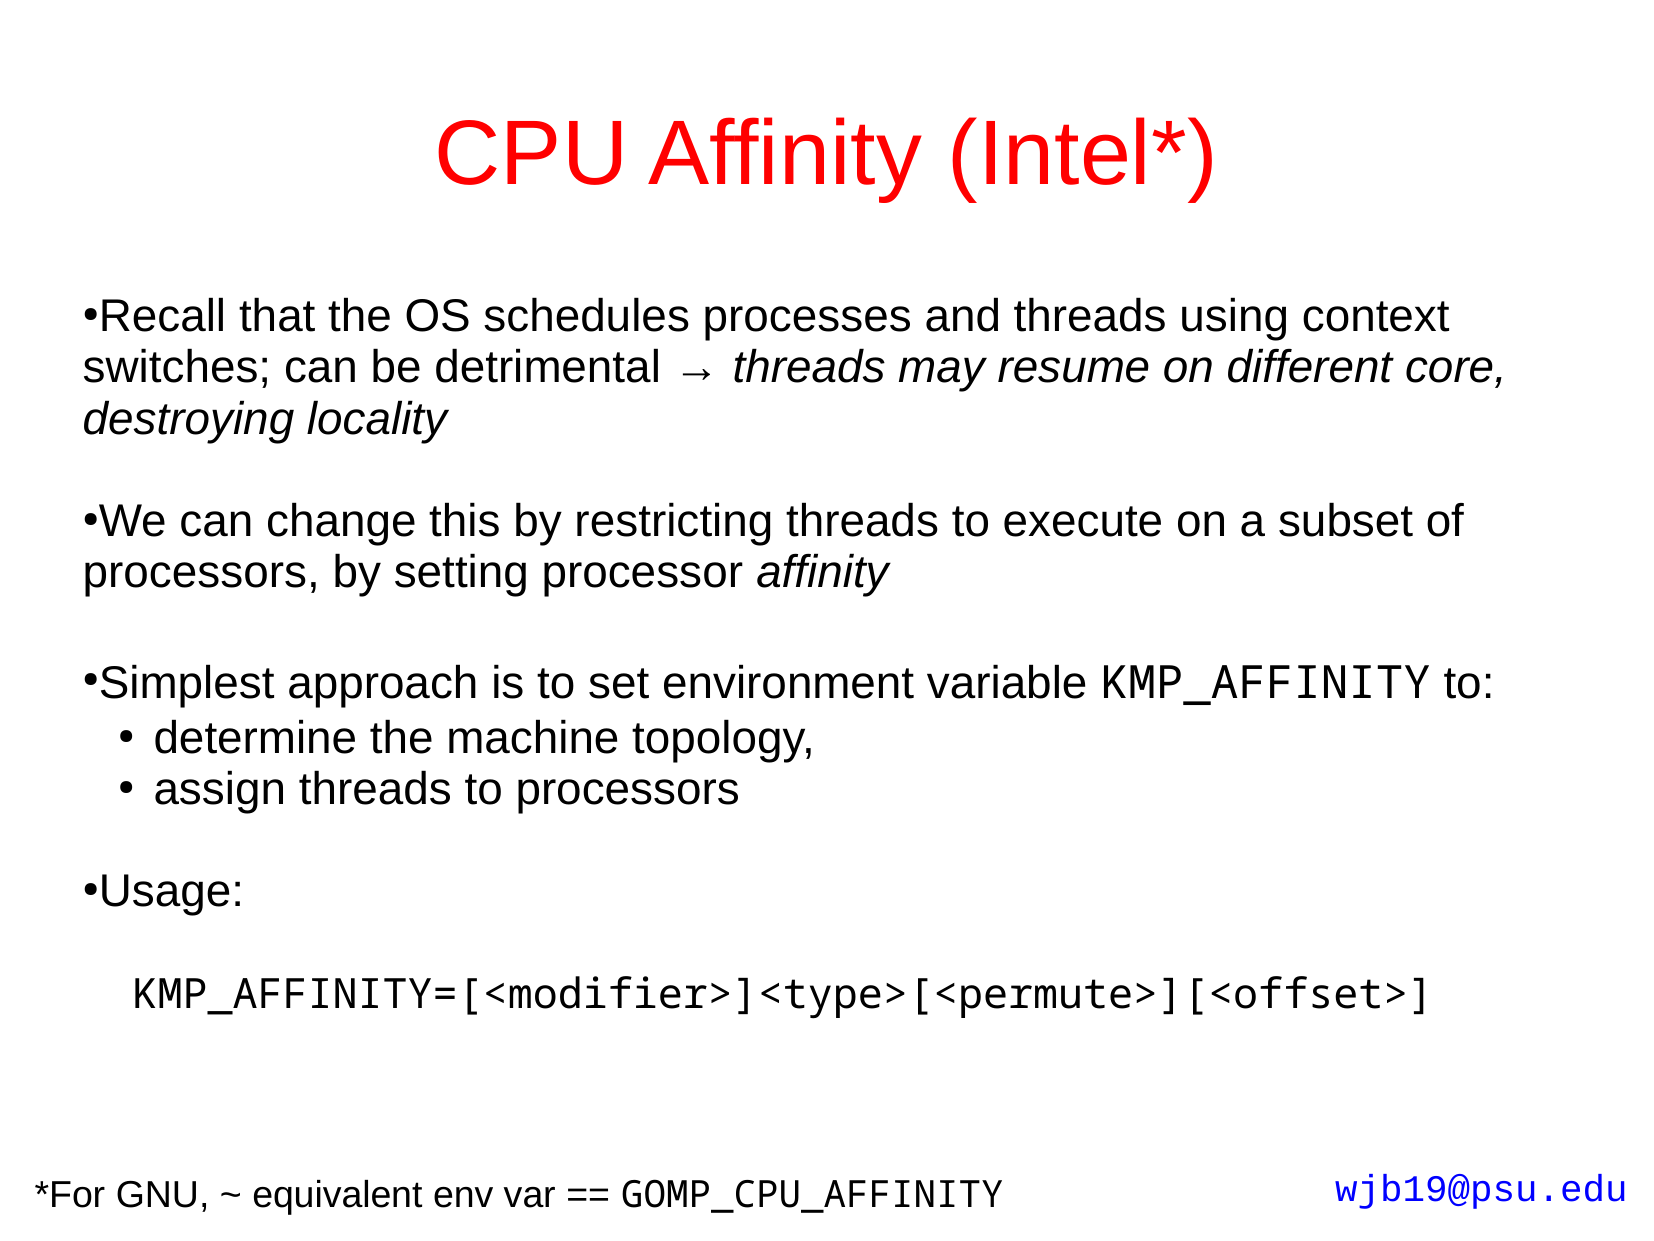

# CPU Affinity (Intel*)
Recall that the OS schedules processes and threads using context switches; can be detrimental → threads may resume on different core, destroying locality
We can change this by restricting threads to execute on a subset of processors, by setting processor affinity
Simplest approach is to set environment variable KMP_AFFINITY to:
determine the machine topology,
assign threads to processors
Usage:
KMP_AFFINITY=[<modifier>]<type>[<permute>][<offset>]
*For GNU, ~ equivalent env var == GOMP_CPU_AFFINITY
wjb19@psu.edu